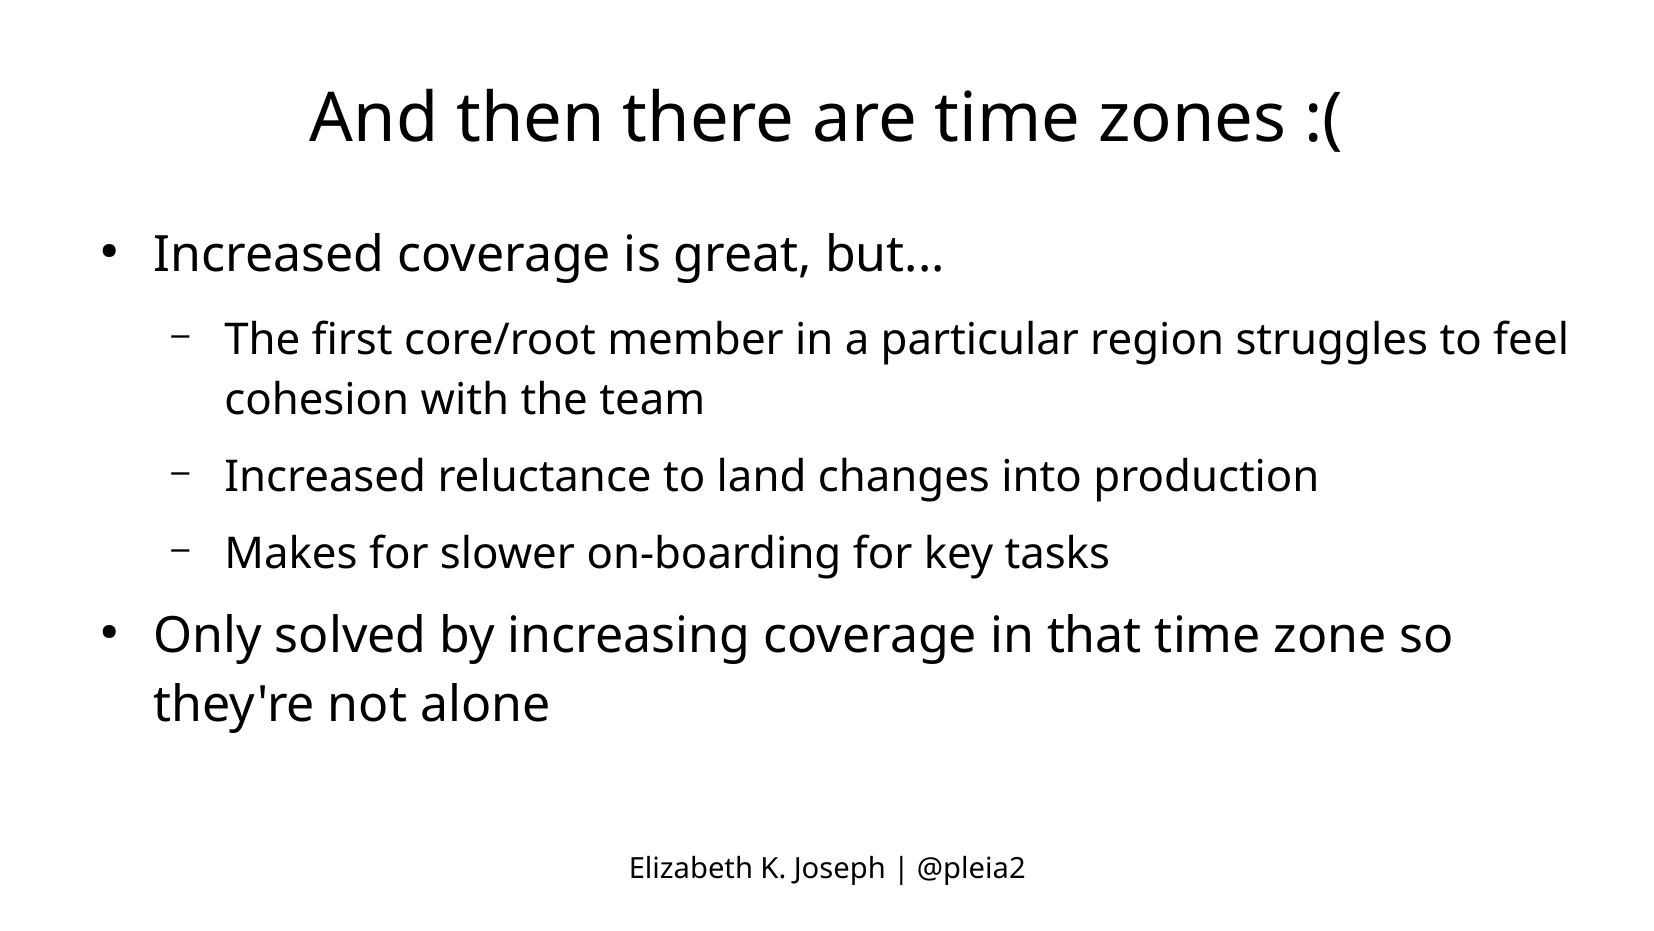

# And then there are time zones :(
Increased coverage is great, but...
The first core/root member in a particular region struggles to feel cohesion with the team
Increased reluctance to land changes into production
Makes for slower on-boarding for key tasks
Only solved by increasing coverage in that time zone so they're not alone
Elizabeth K. Joseph | @pleia2